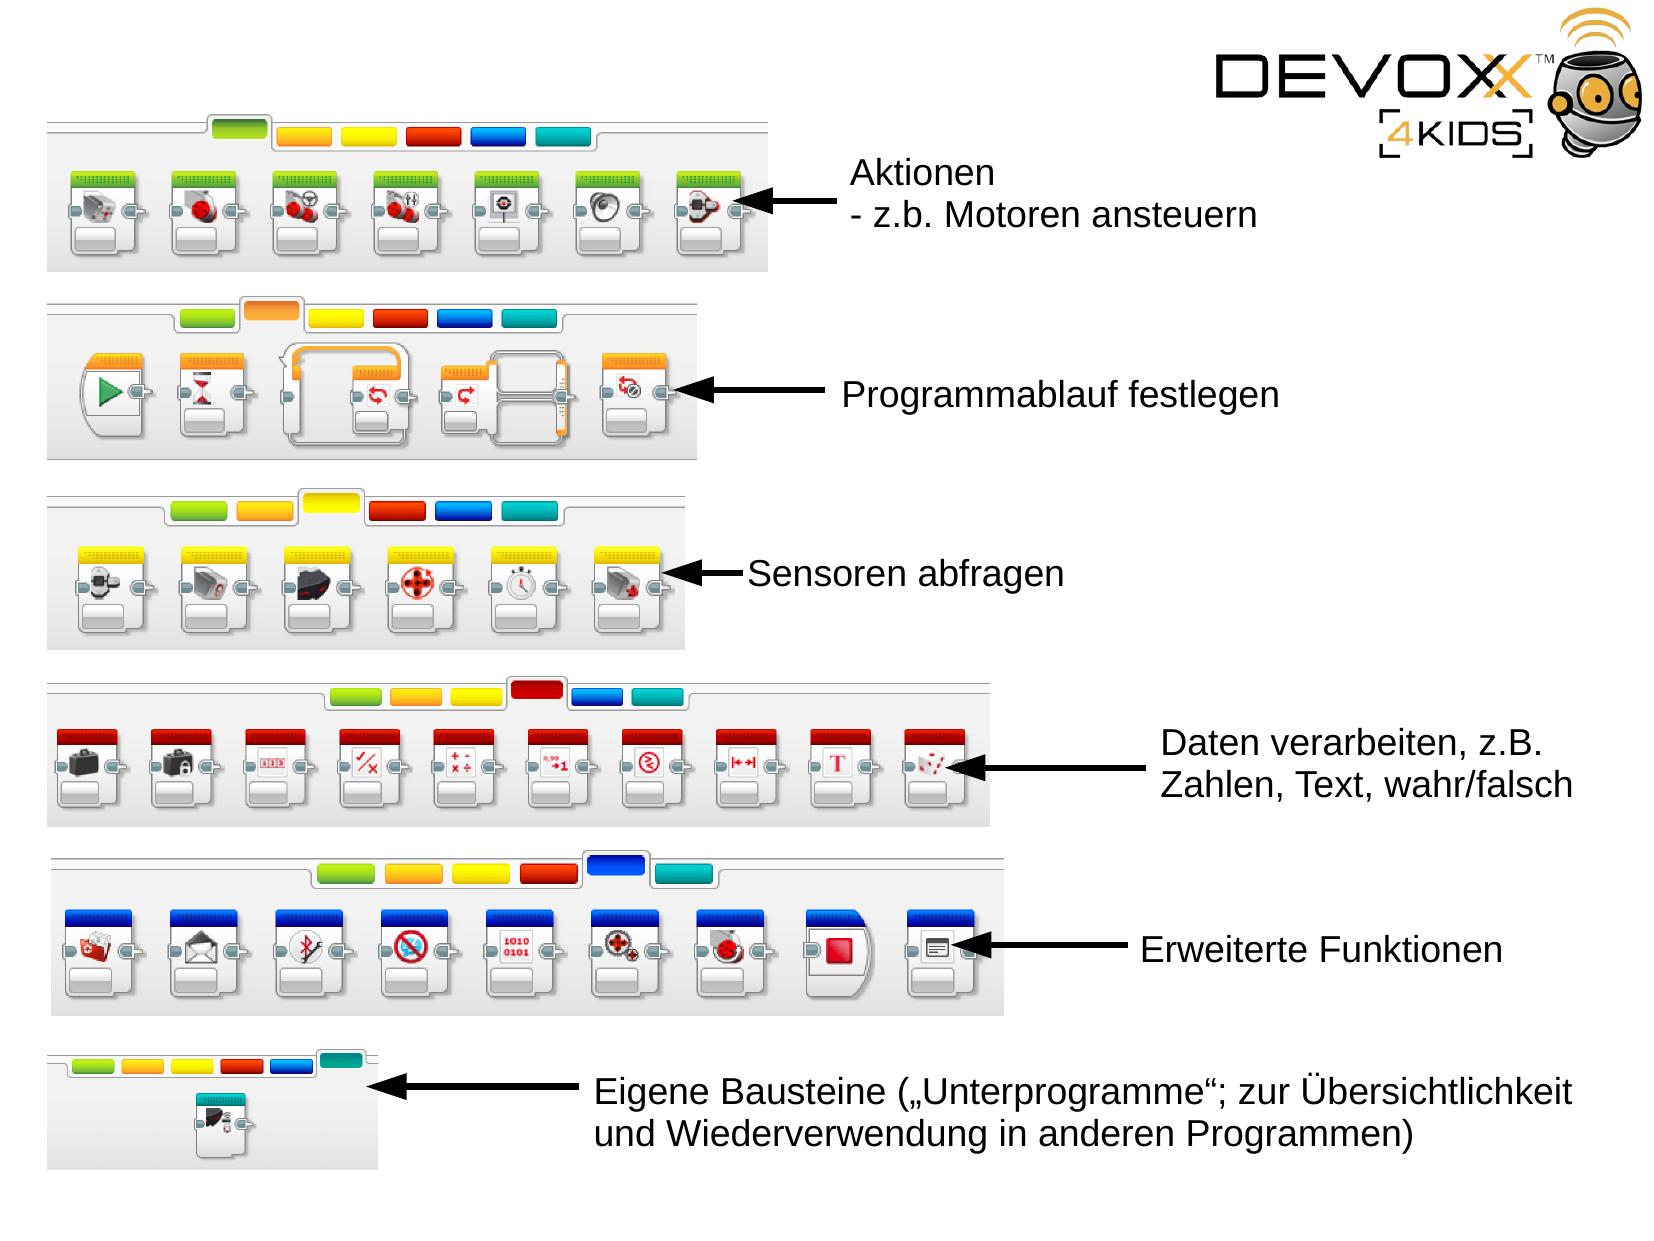

Aktionen
- z.b. Motoren ansteuern
Programmablauf festlegen
Sensoren abfragen
Daten verarbeiten, z.B. Zahlen, Text, wahr/falsch
Erweiterte Funktionen
Eigene Bausteine („Unterprogramme“; zur Übersichtlichkeit und Wiederverwendung in anderen Programmen)